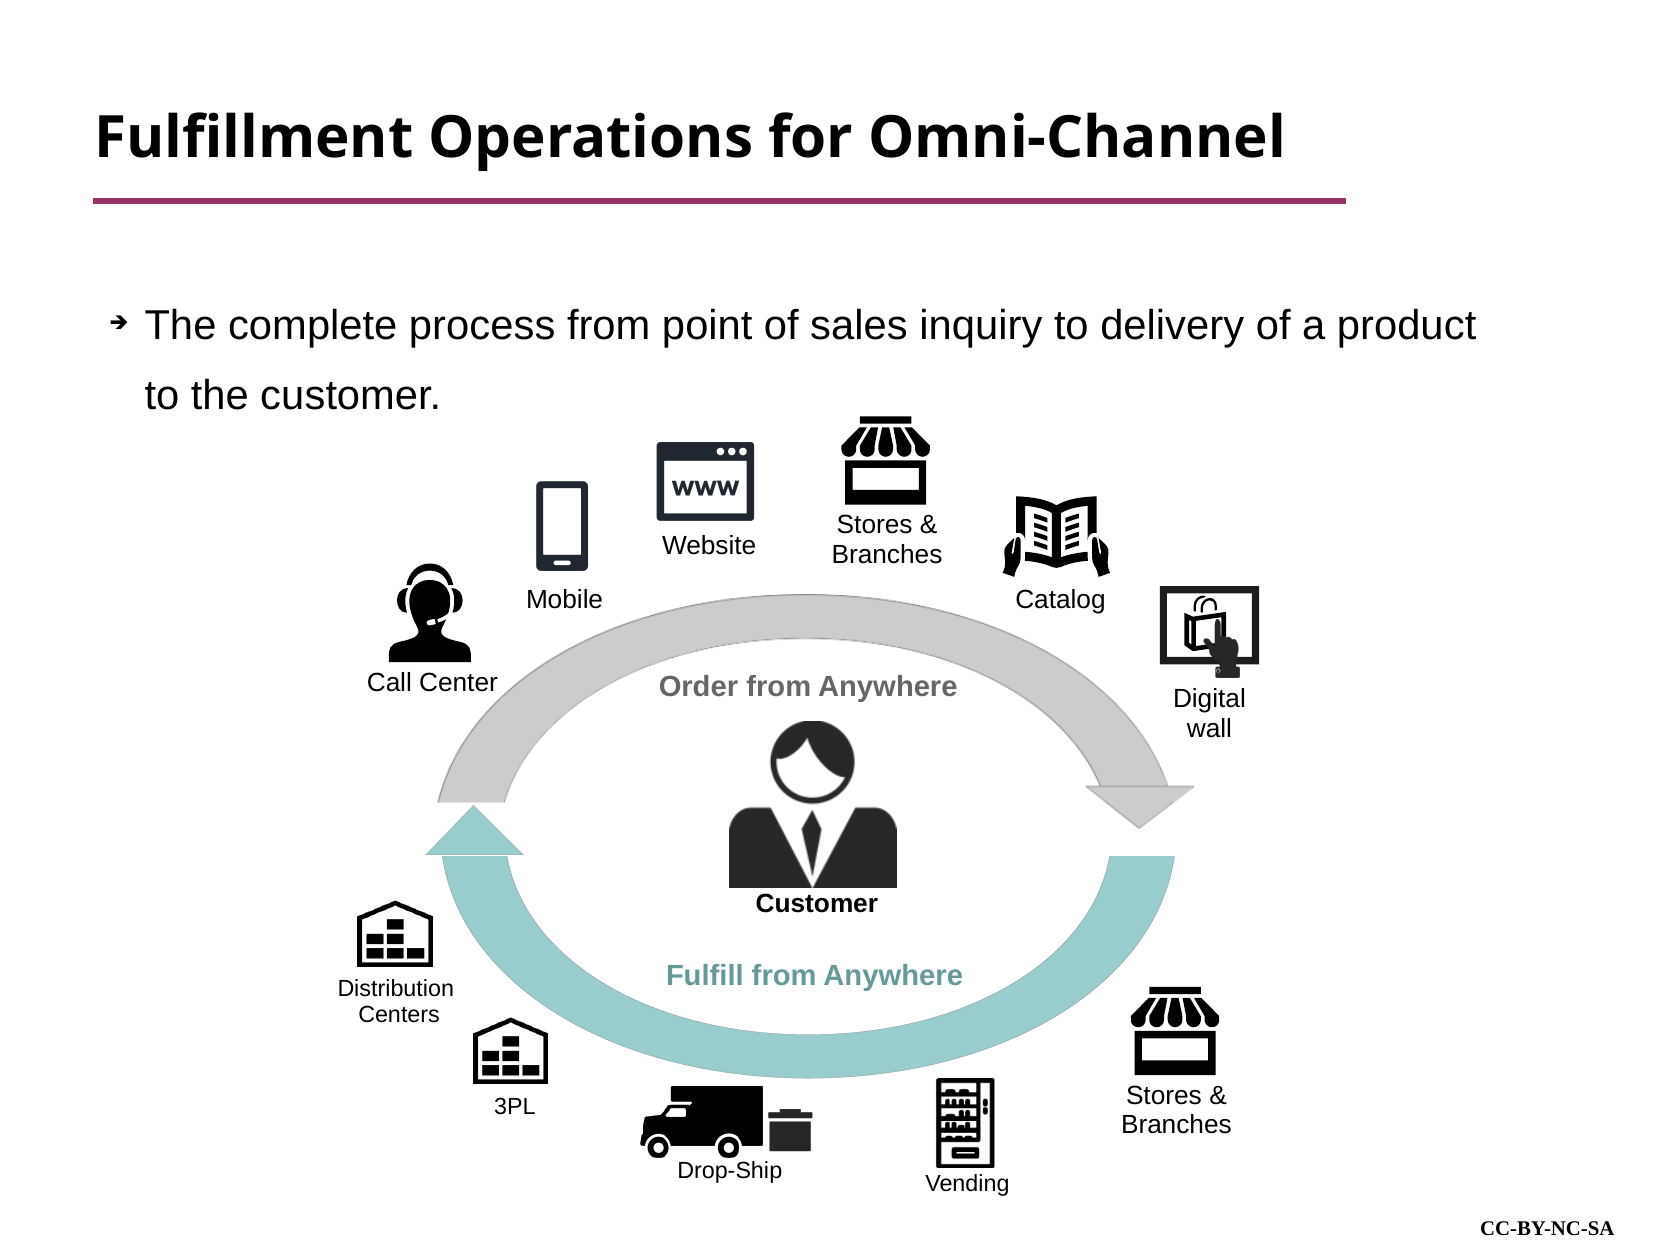

# Fulfillment Operations for Omni-Channel
The complete process from point of sales inquiry to delivery of a product to the customer.